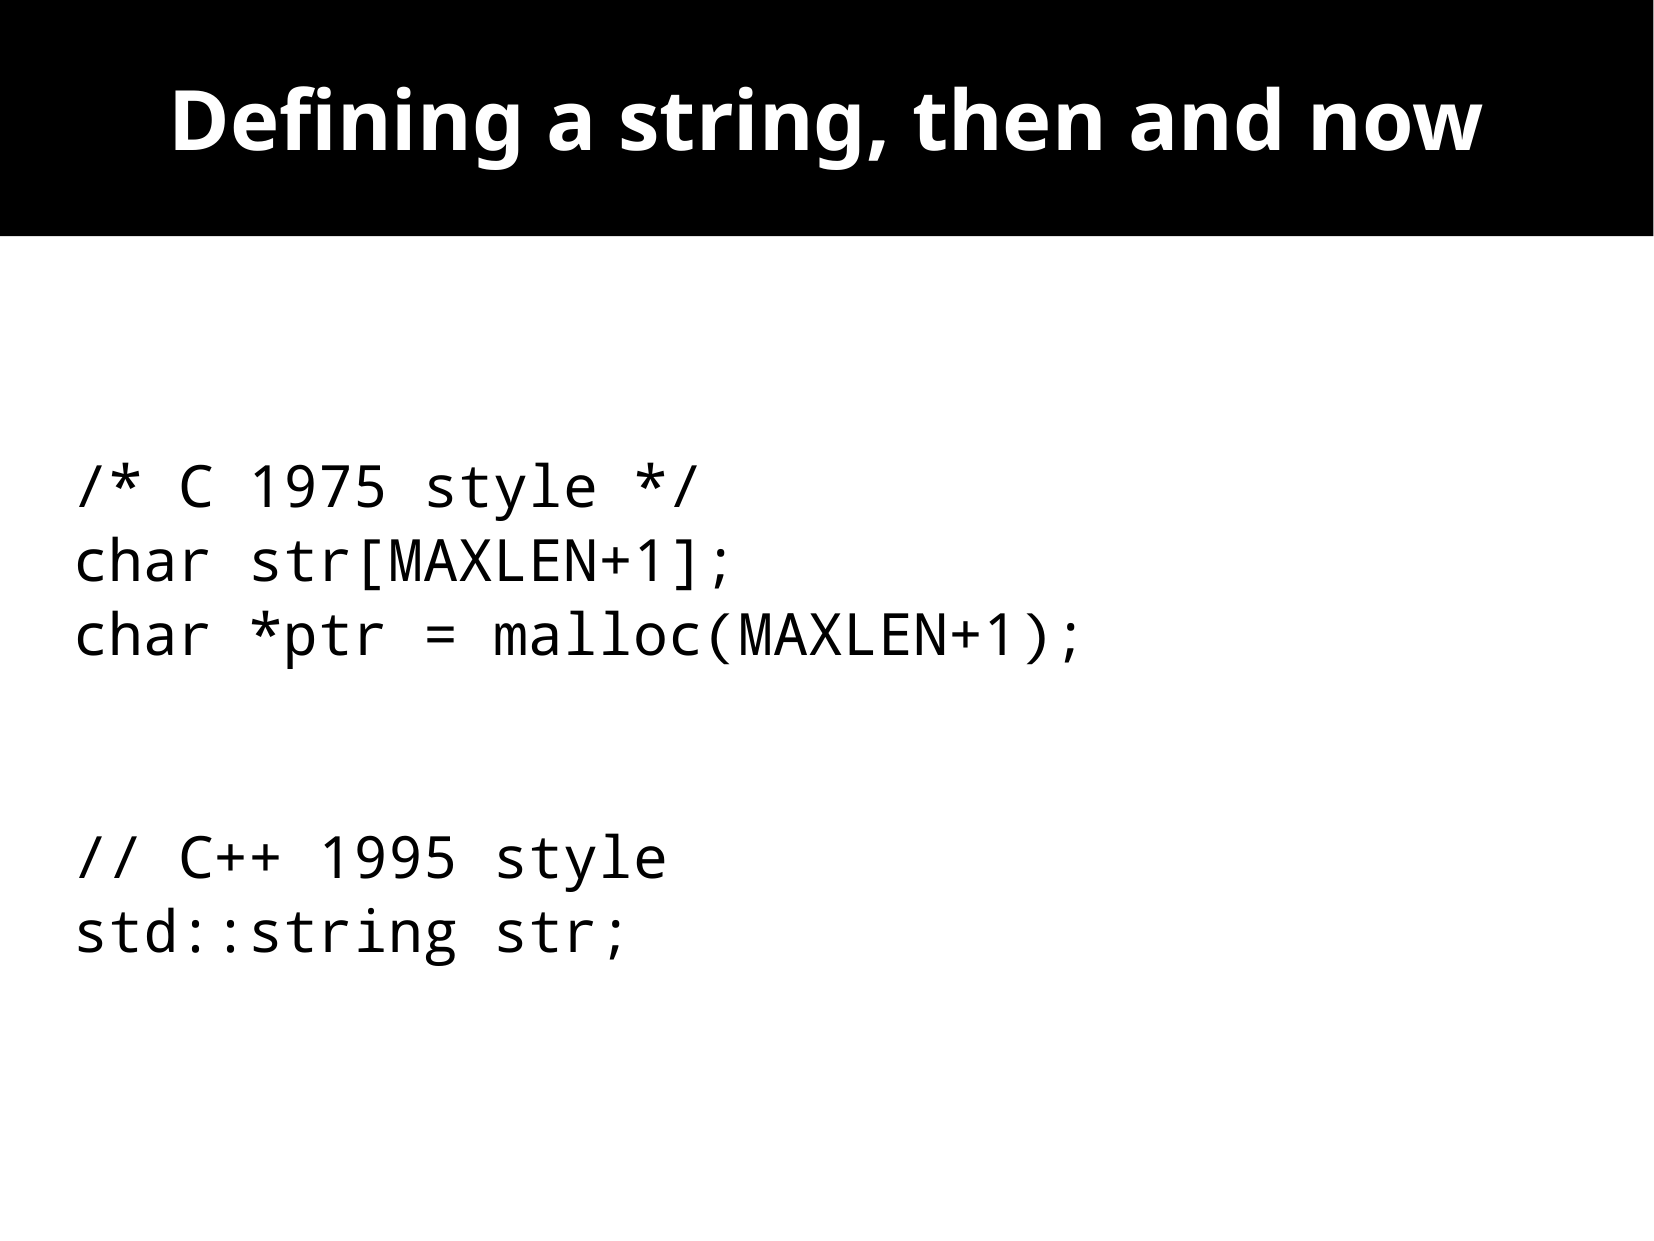

# Defining a string, then and now
/* C 1975 style */
char str[MAXLEN+1];
char *ptr = malloc(MAXLEN+1);
// C++ 1995 style
std::string str;